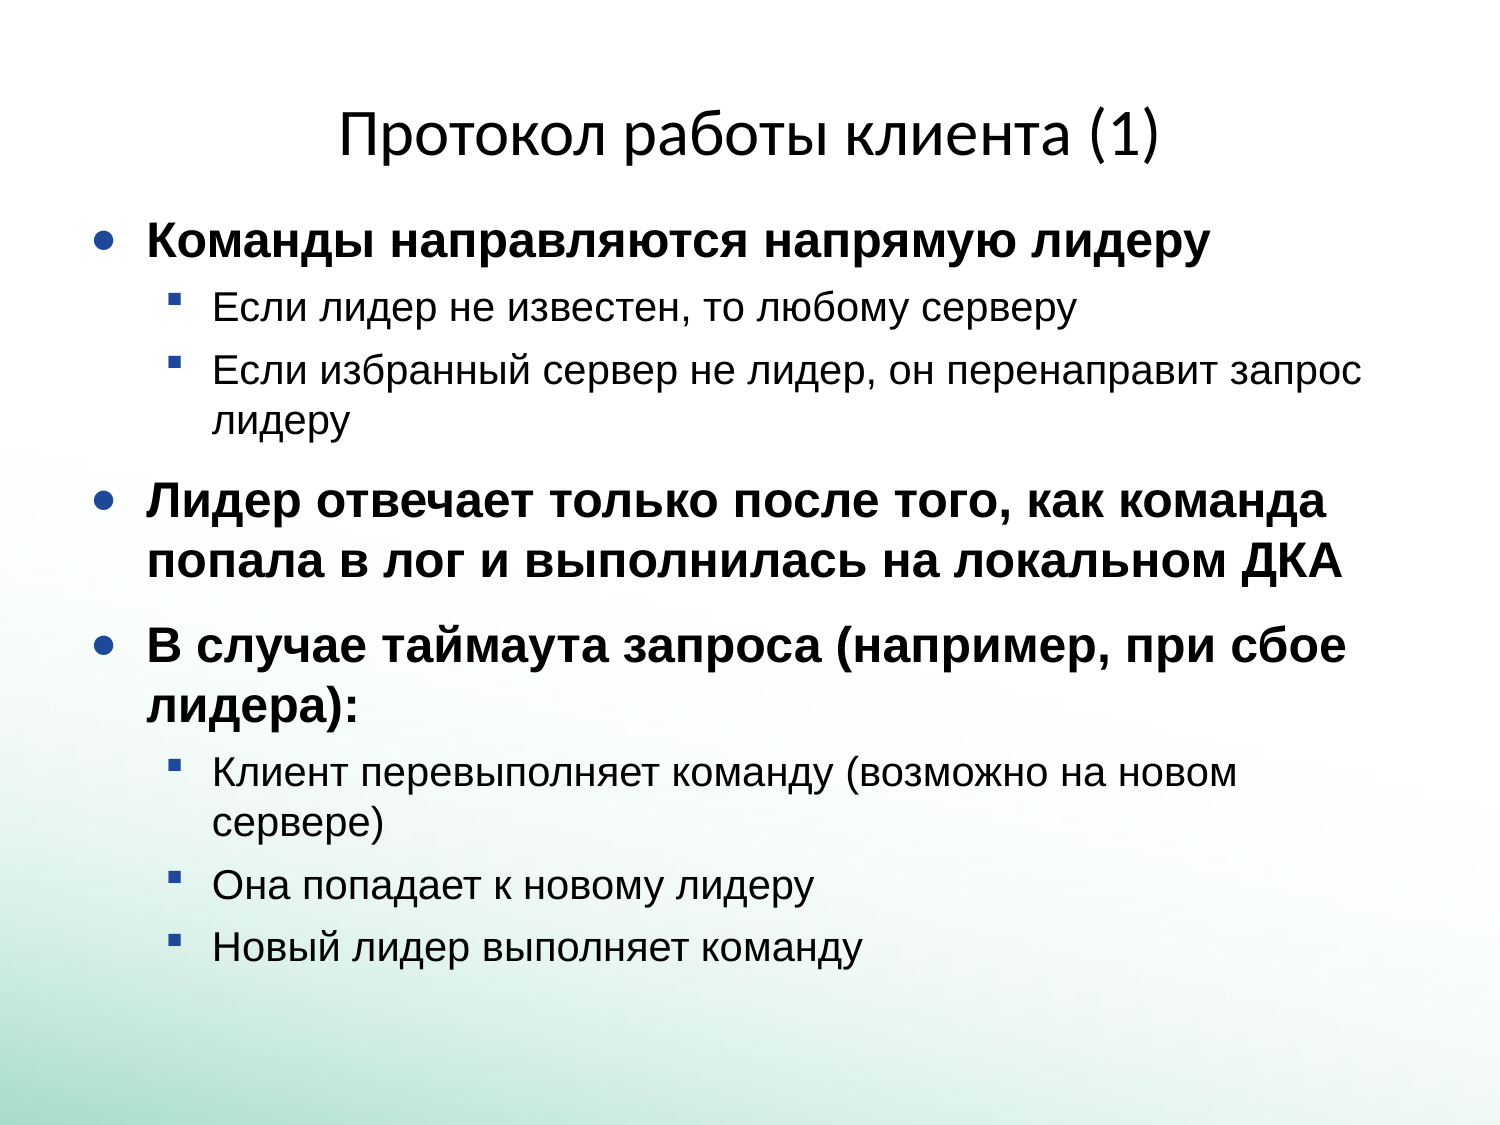

Протокол работы клиента (1)
# Команды направляются напрямую лидеру
Если лидер не известен, то любому серверу
Если избранный сервер не лидер, он перенаправит запрос лидеру
Лидер отвечает только после того, как команда попала в лог и выполнилась на локальном ДКА
В случае таймаута запроса (например, при сбое лидера):
Клиент перевыполняет команду (возможно на новом сервере)
Она попадает к новому лидеру
Новый лидер выполняет команду